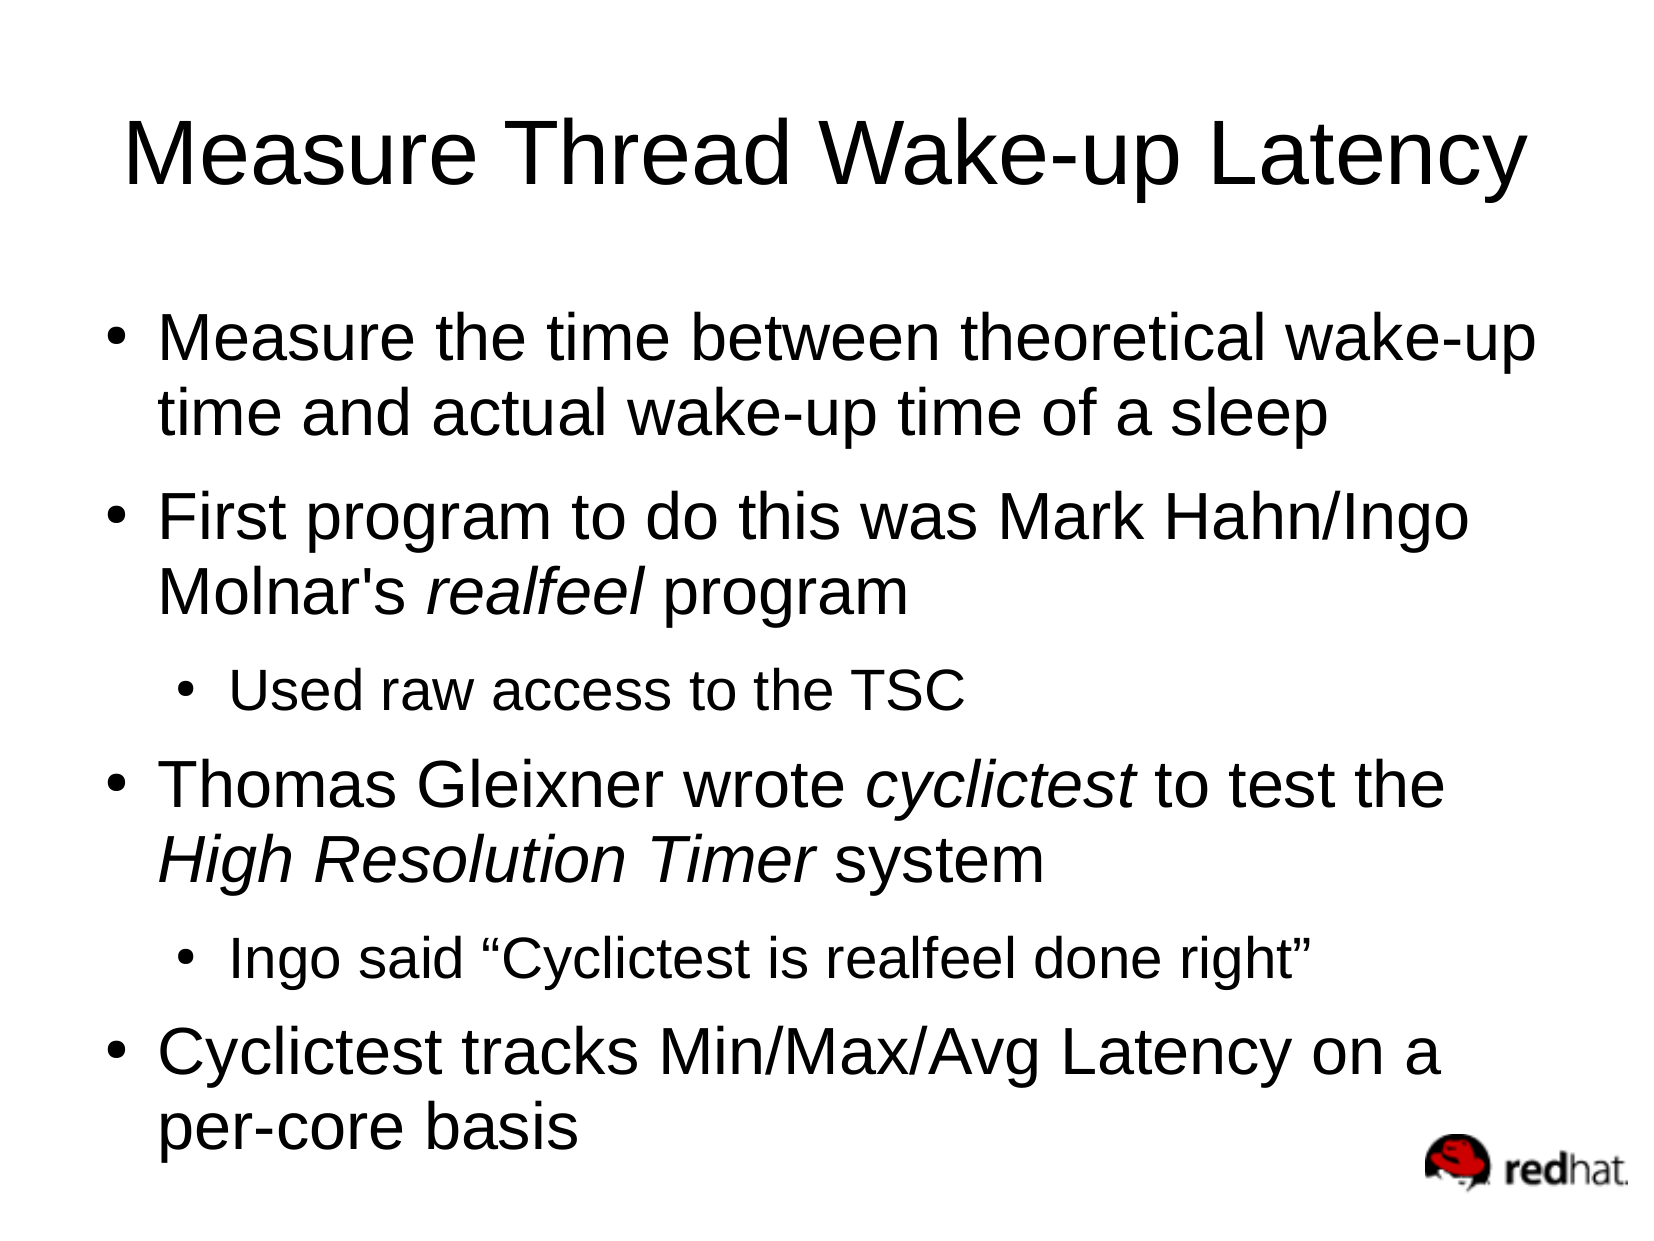

Measure Thread Wake-up Latency
# Measure the time between theoretical wake-up time and actual wake-up time of a sleep
First program to do this was Mark Hahn/Ingo Molnar's realfeel program
Used raw access to the TSC
Thomas Gleixner wrote cyclictest to test the High Resolution Timer system
Ingo said “Cyclictest is realfeel done right”
Cyclictest tracks Min/Max/Avg Latency on a per-core basis